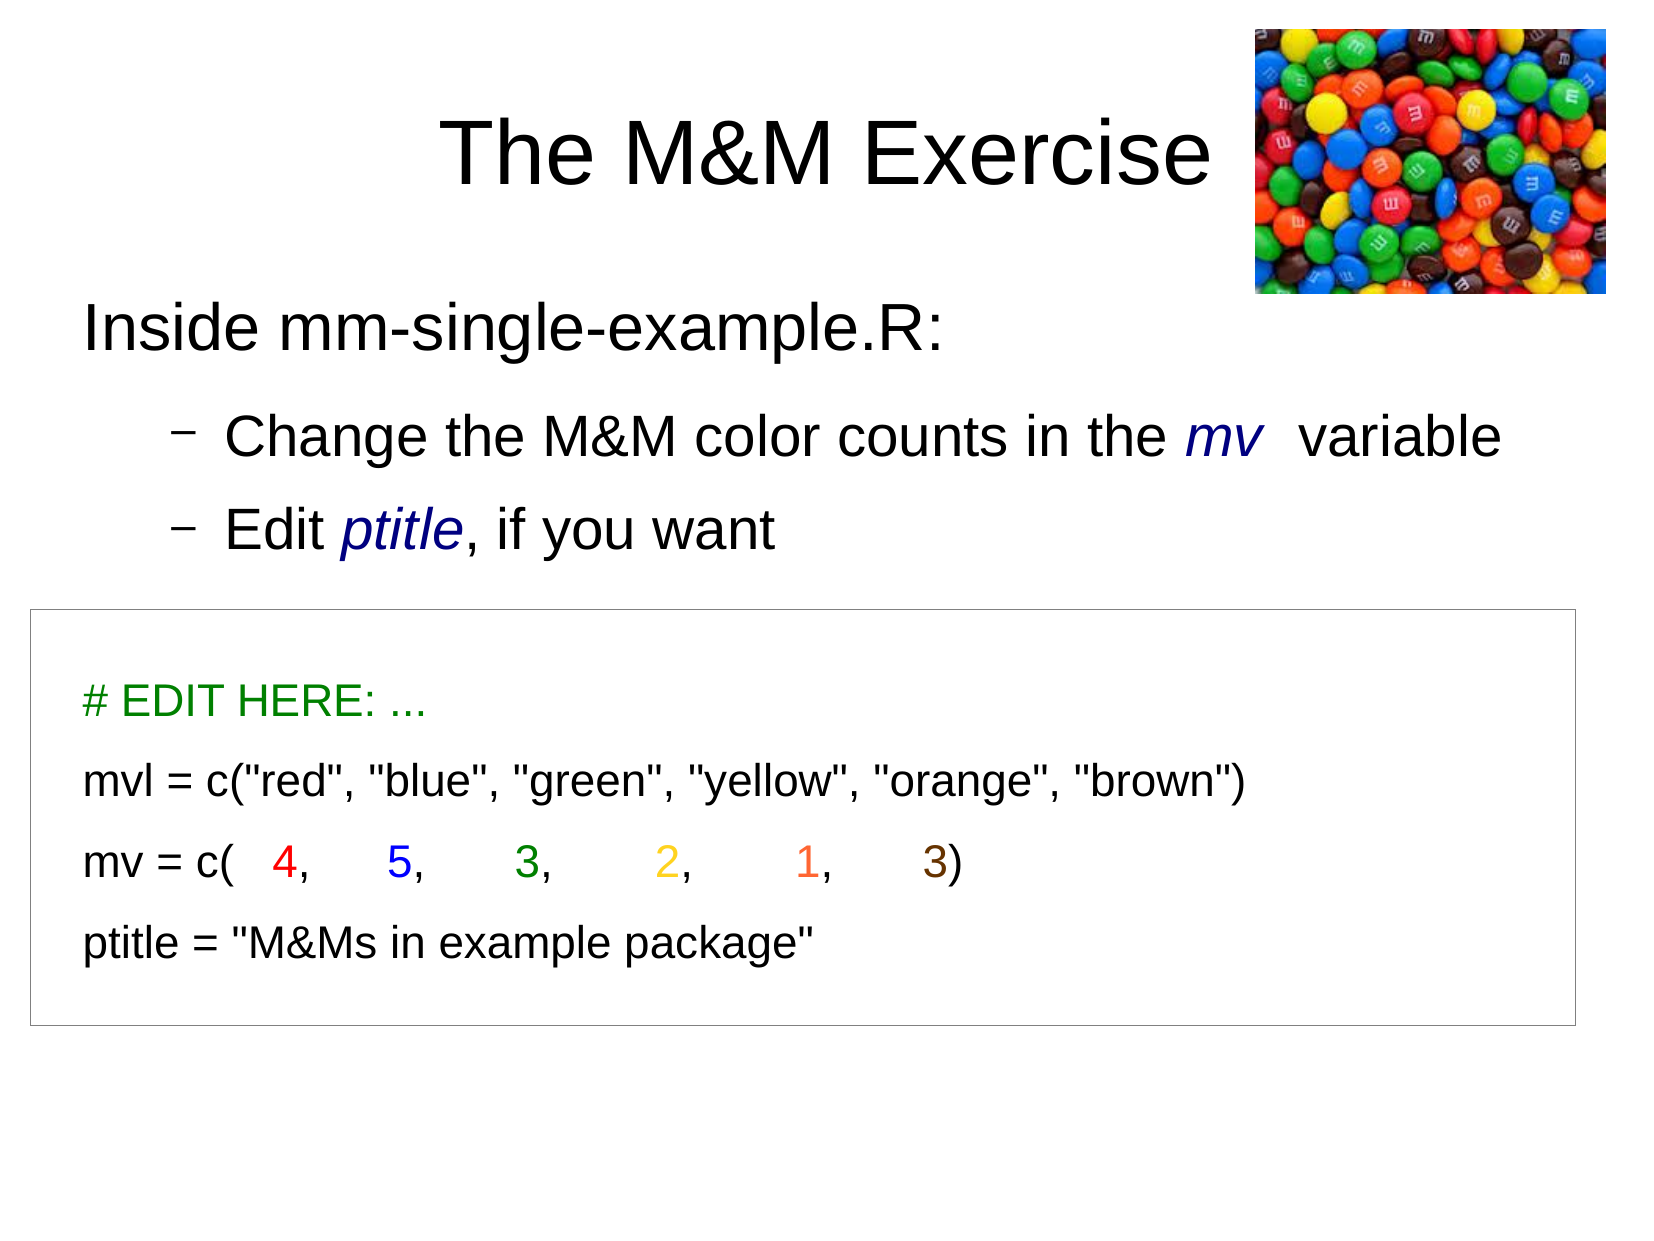

# The M&M Exercise
Inside mm-single-example.R:
Change the M&M color counts in the mv variable
Edit ptitle, if you want
# EDIT HERE: ...
mvl = c("red", "blue", "green", "yellow", "orange", "brown")
mv = c( 4, 5, 3, 2, 1, 3)
ptitle = "M&Ms in example package"